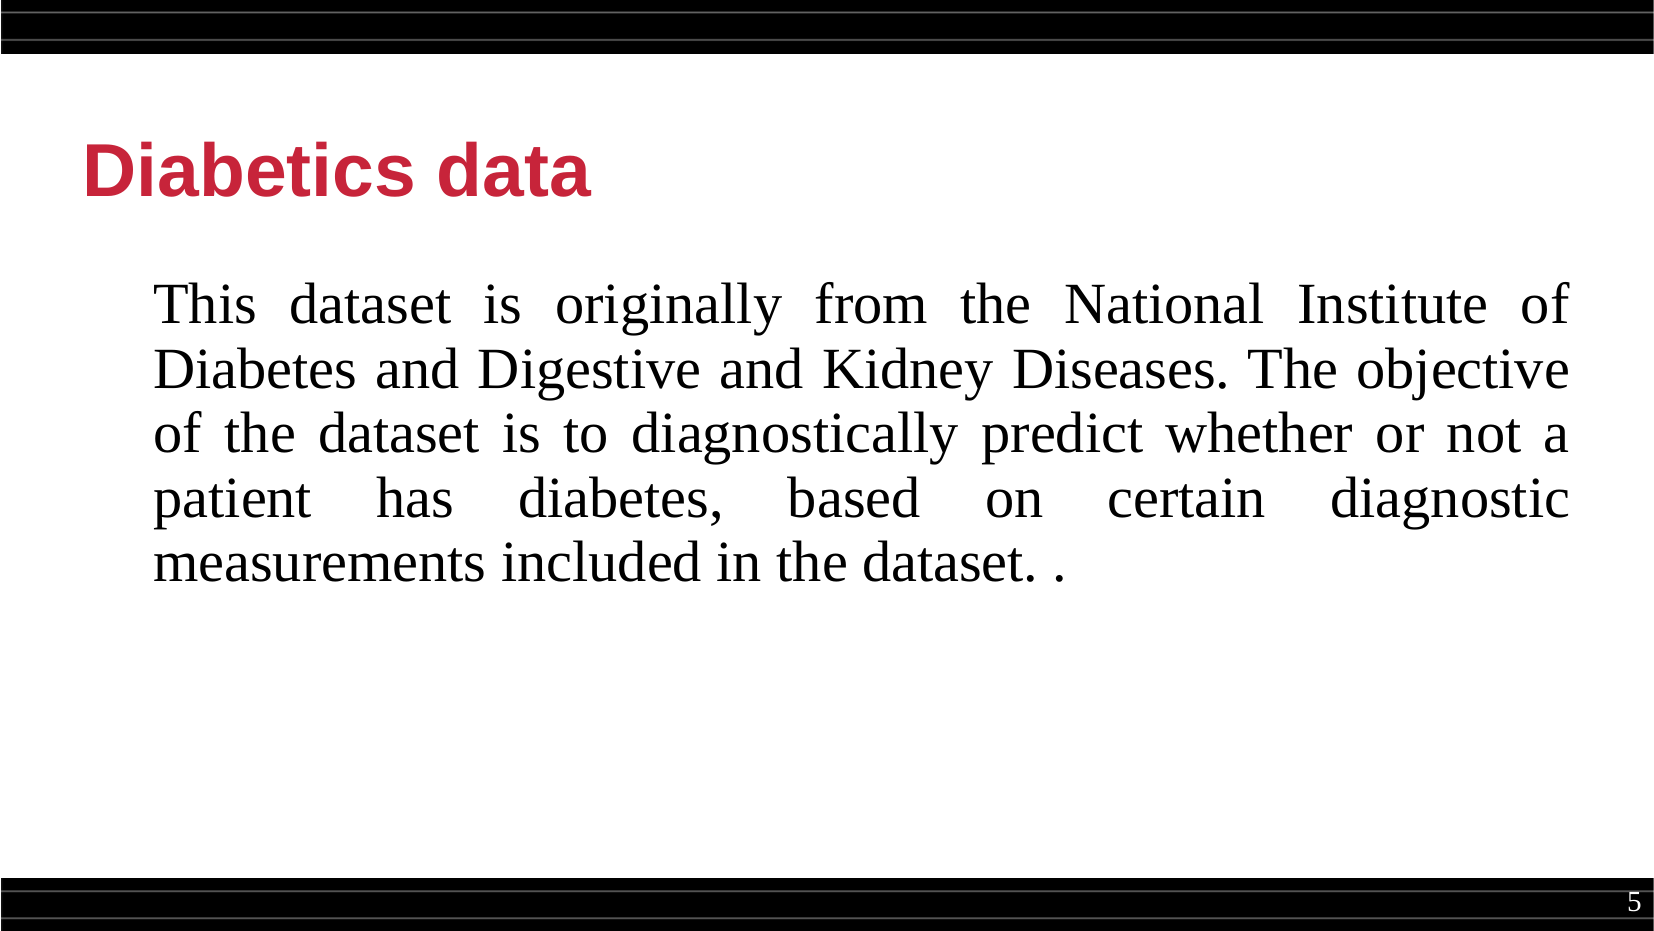

# Diabetics data
This dataset is originally from the National Institute of Diabetes and Digestive and Kidney Diseases. The objective of the dataset is to diagnostically predict whether or not a patient has diabetes, based on certain diagnostic measurements included in the dataset. .